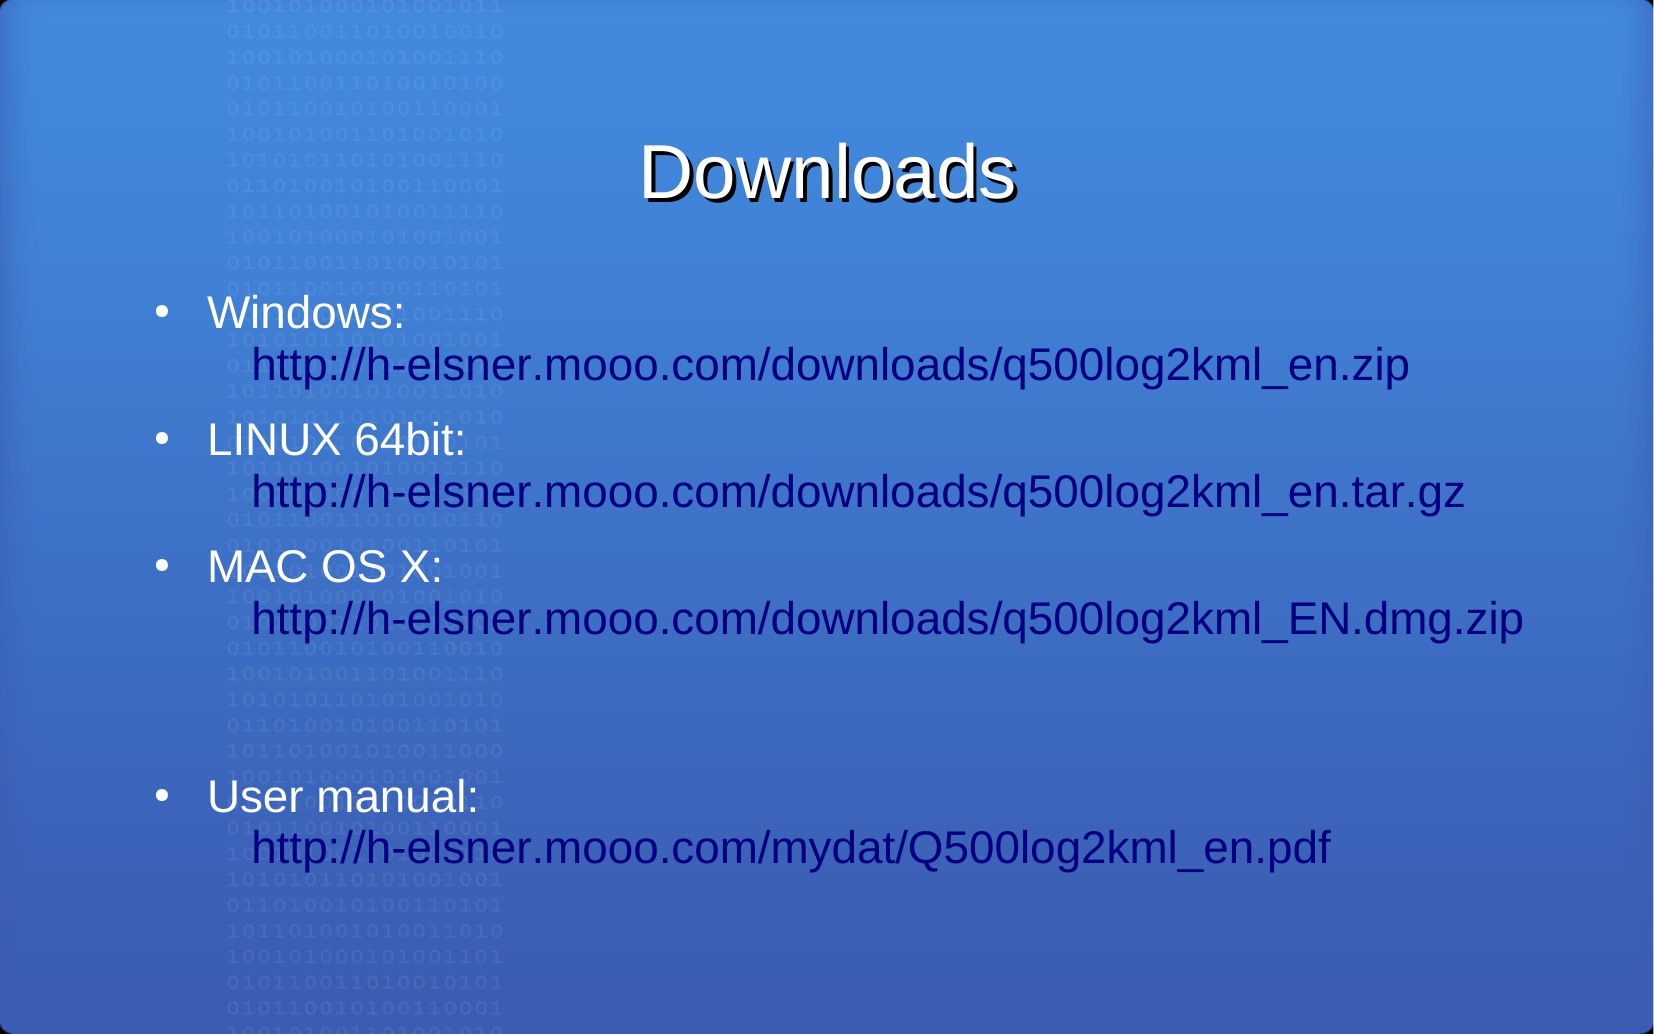

# Downloads
Windows:
http://h-elsner.mooo.com/downloads/q500log2kml_en.zip
LINUX 64bit:
http://h-elsner.mooo.com/downloads/q500log2kml_en.tar.gz
MAC OS X:
http://h-elsner.mooo.com/downloads/q500log2kml_EN.dmg.zip
User manual:
http://h-elsner.mooo.com/mydat/Q500log2kml_en.pdf